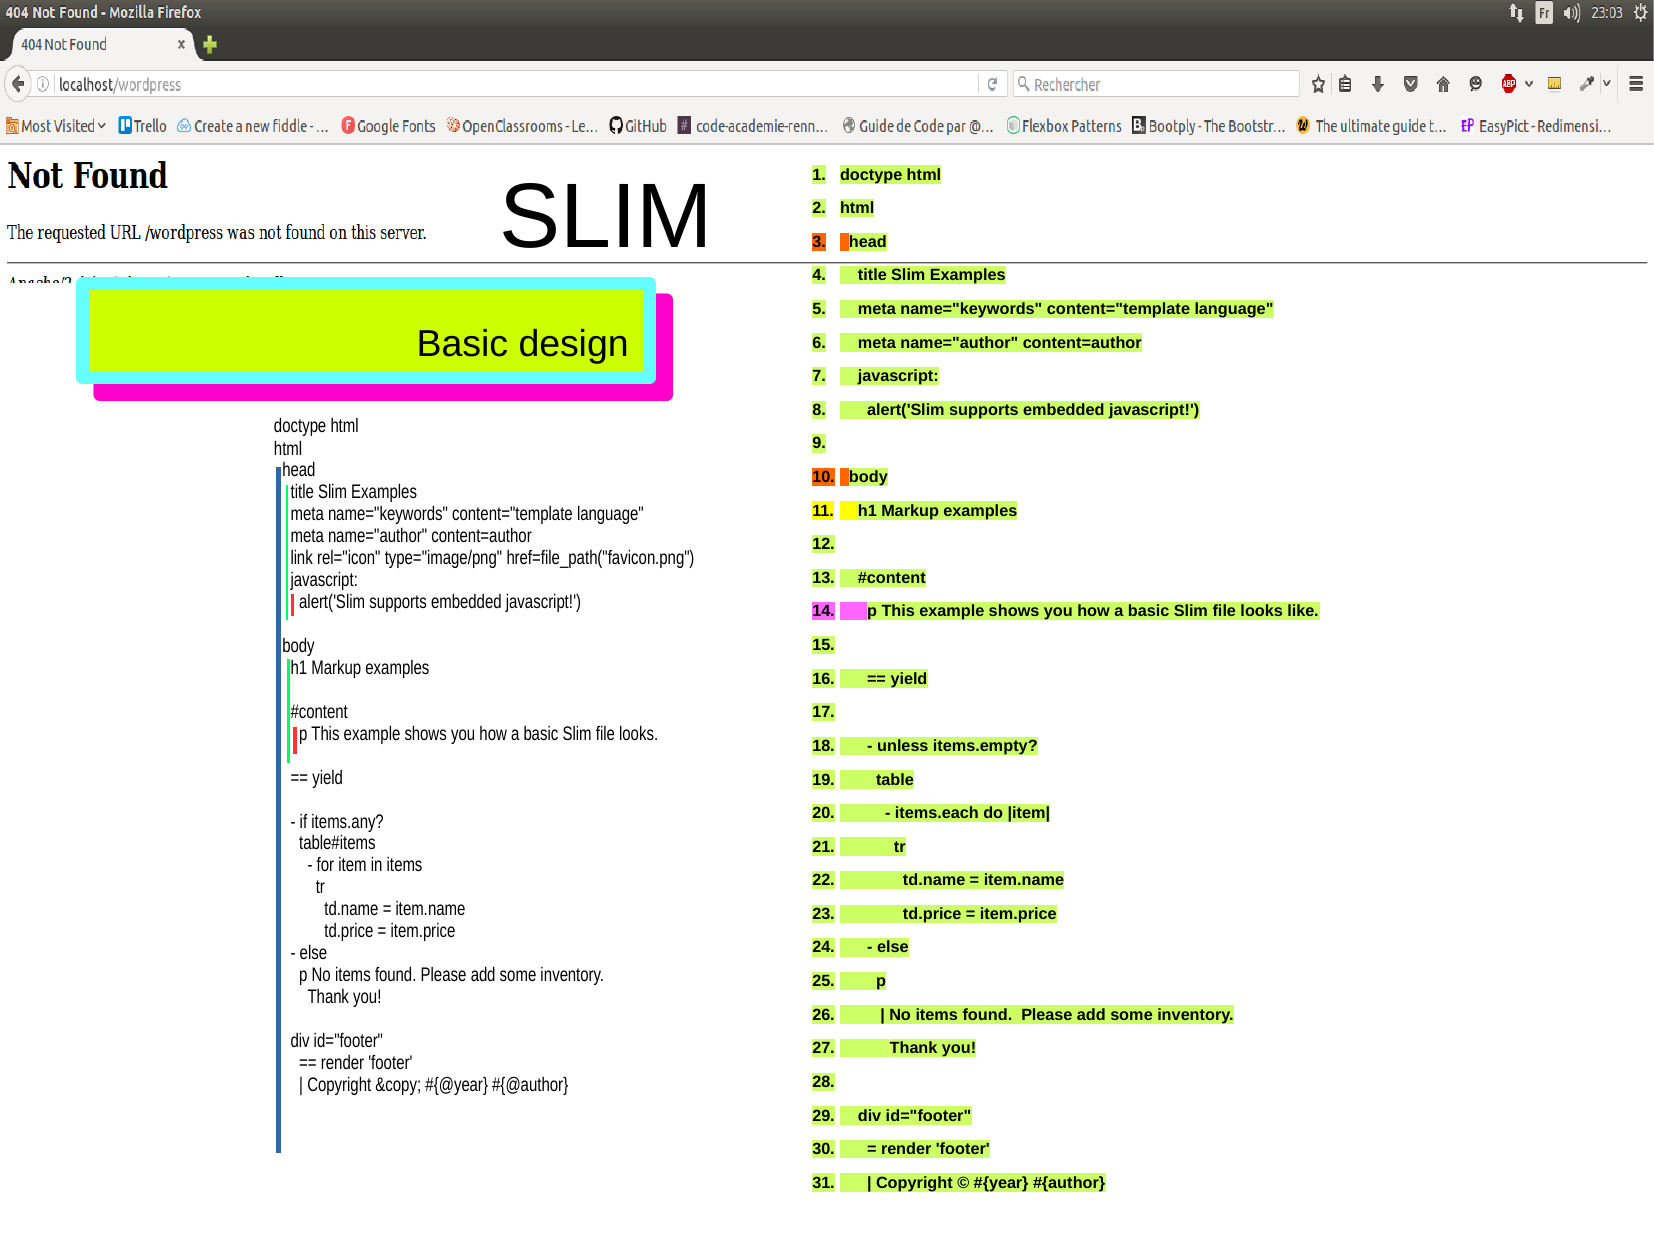

# SLIM
doctype html
html
 head
 title Slim Examples
 meta name="keywords" content="template language"
 meta name="author" content=author
 javascript:
 alert('Slim supports embedded javascript!')
 body
 h1 Markup examples
 #content
 p This example shows you how a basic Slim file looks like.
 == yield
 - unless items.empty?
 table
 - items.each do |item|
 tr
 td.name = item.name
 td.price = item.price
 - else
 p
 | No items found. Please add some inventory.
 Thank you!
 div id="footer"
 = render 'footer'
 | Copyright © #{year} #{author}
Basic design